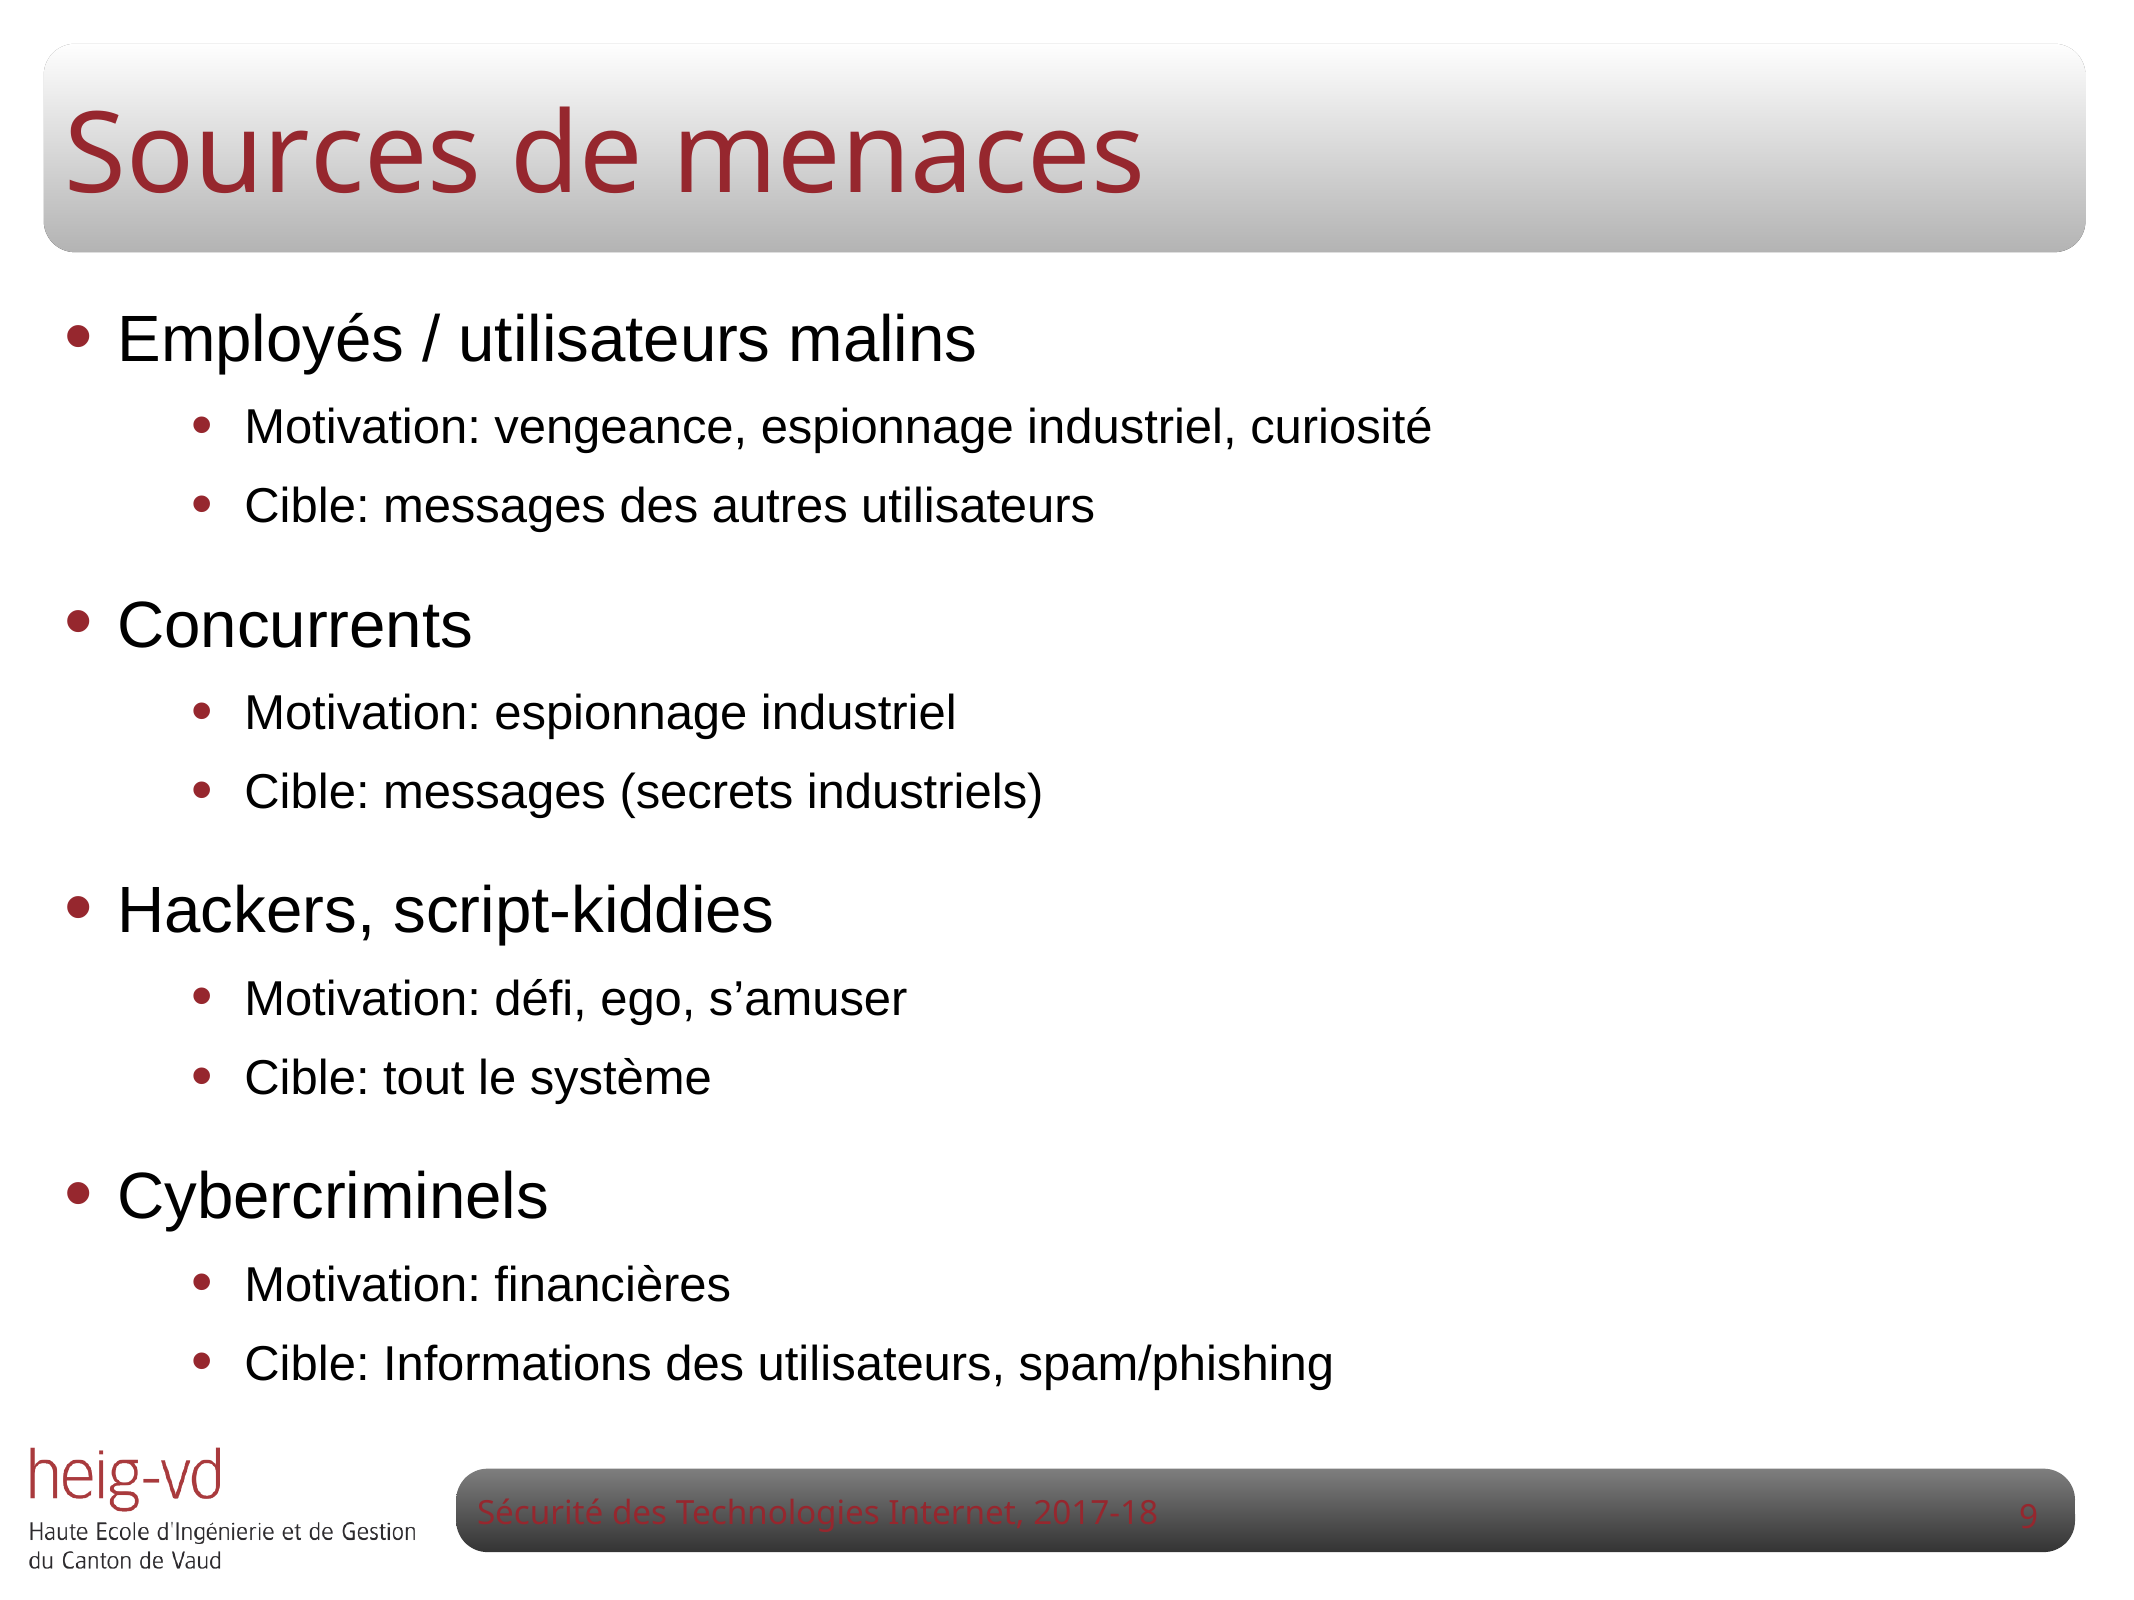

# Sources de menaces
Employés / utilisateurs malins
Motivation: vengeance, espionnage industriel, curiosité
Cible: messages des autres utilisateurs
Concurrents
Motivation: espionnage industriel
Cible: messages (secrets industriels)
Hackers, script-kiddies
Motivation: défi, ego, s’amuser
Cible: tout le système
Cybercriminels
Motivation: financières
Cible: Informations des utilisateurs, spam/phishing